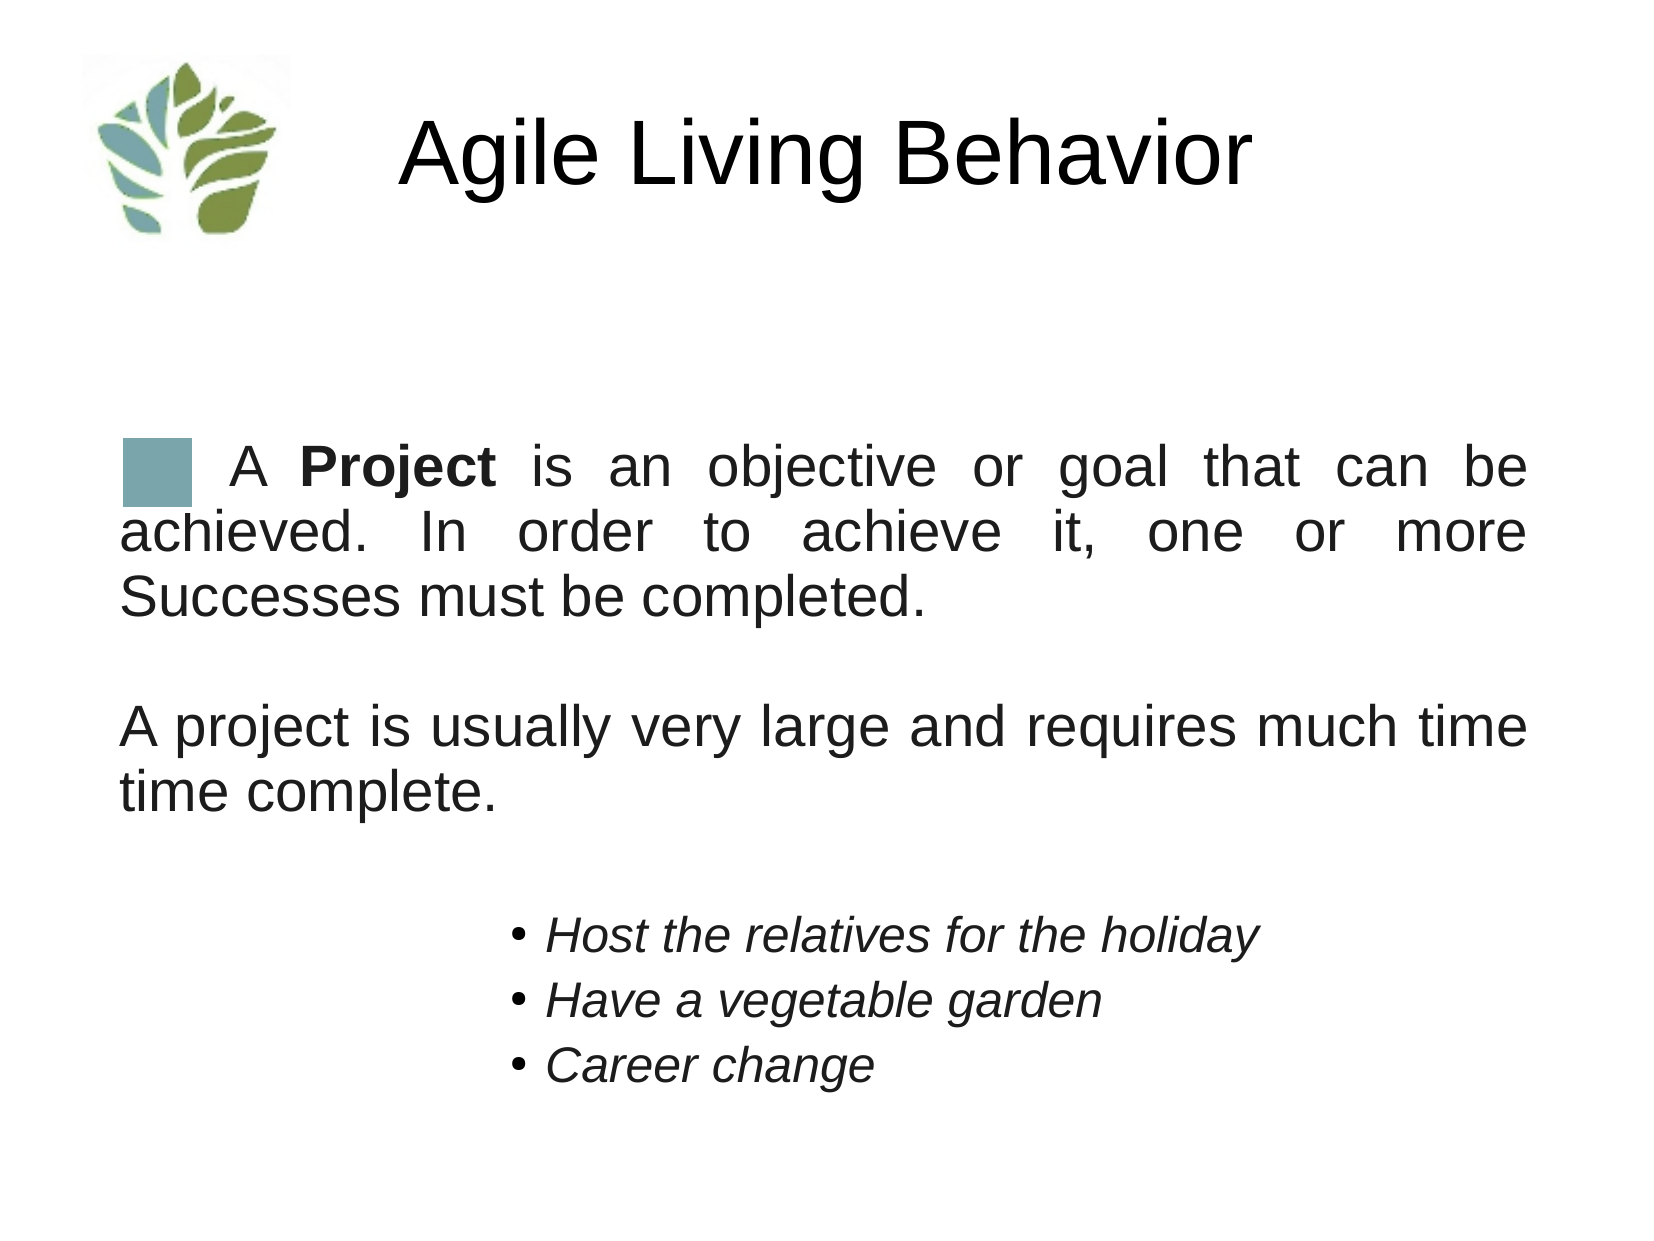

# Agile Living Behavior
	 A Project is an objective or goal that can be achieved. In order to achieve it, one or more Successes must be completed.
A project is usually very large and requires much time time complete.
Host the relatives for the holiday
Have a vegetable garden
Career change